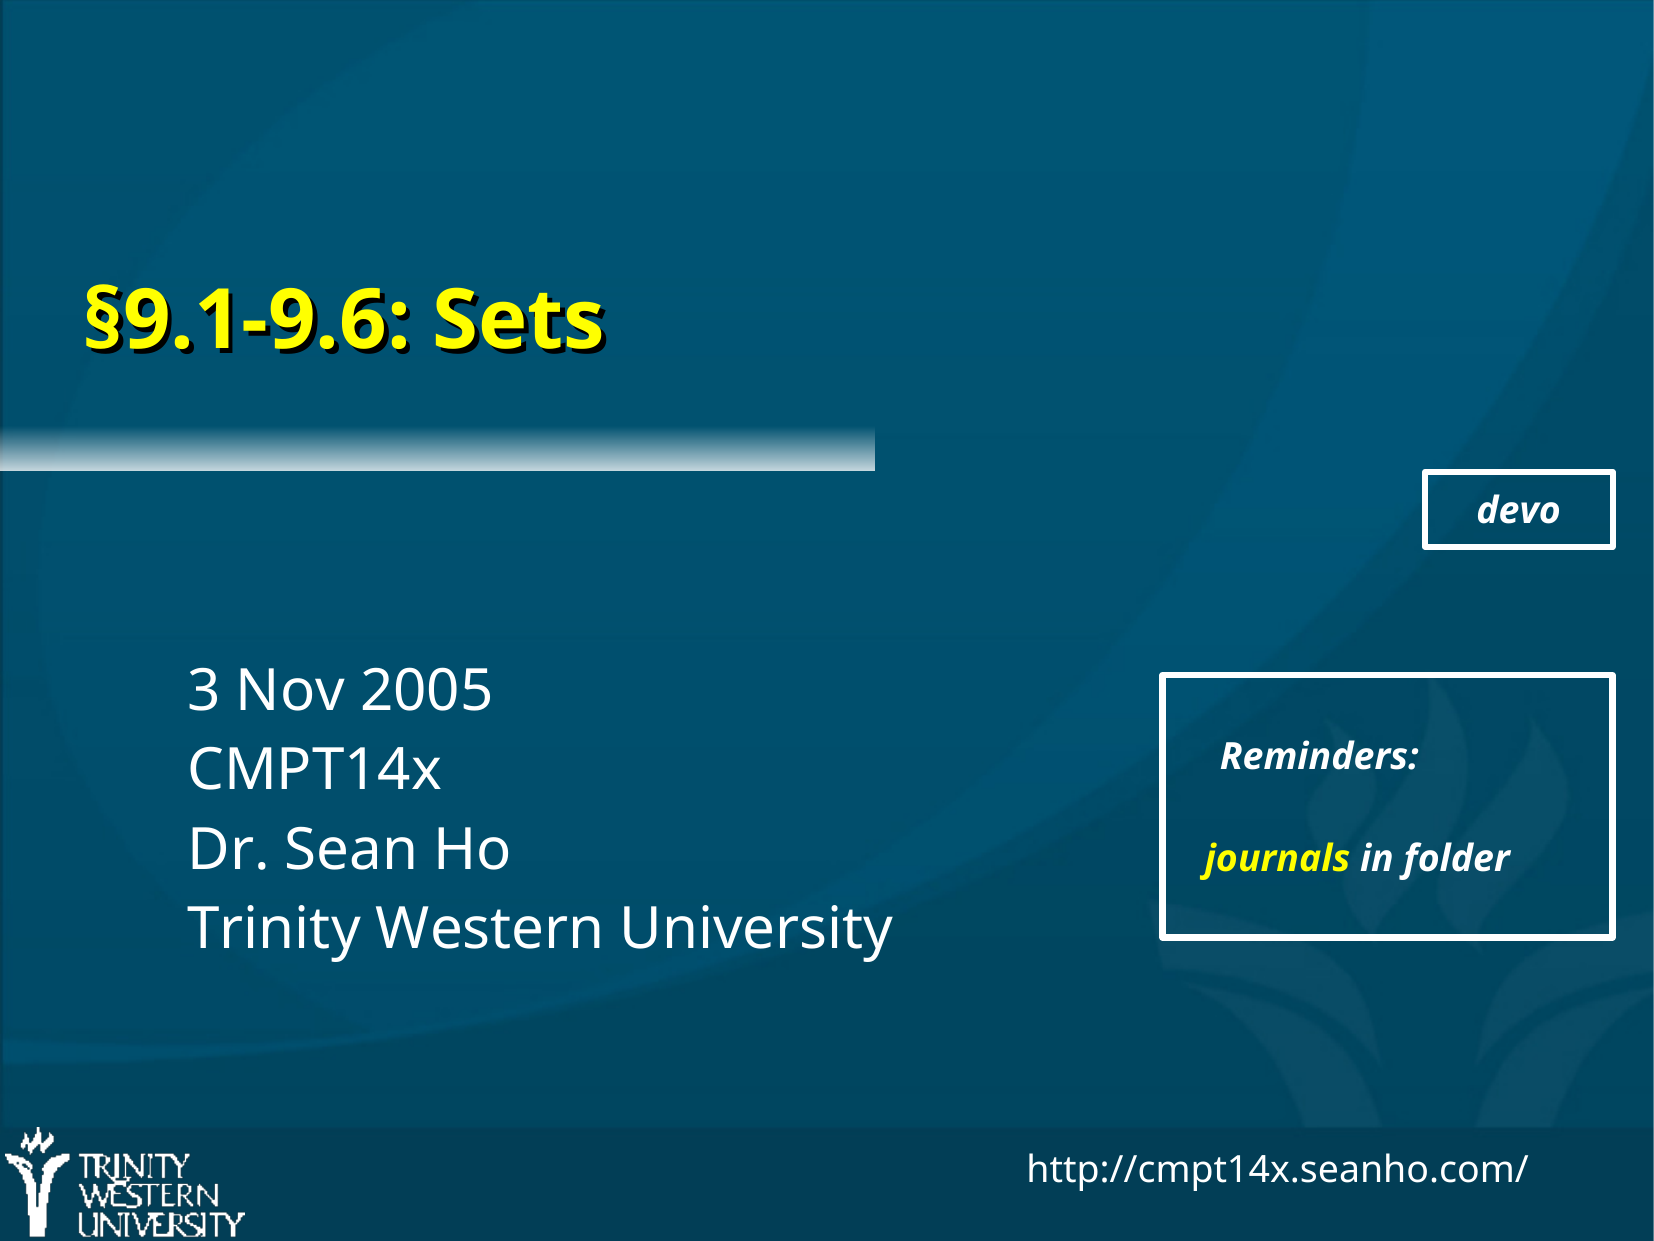

# §9.1-9.6: Sets
devo
3 Nov 2005
CMPT14x
Dr. Sean Ho
Trinity Western University
Reminders:
journals in folder
http://cmpt14x.seanho.com/